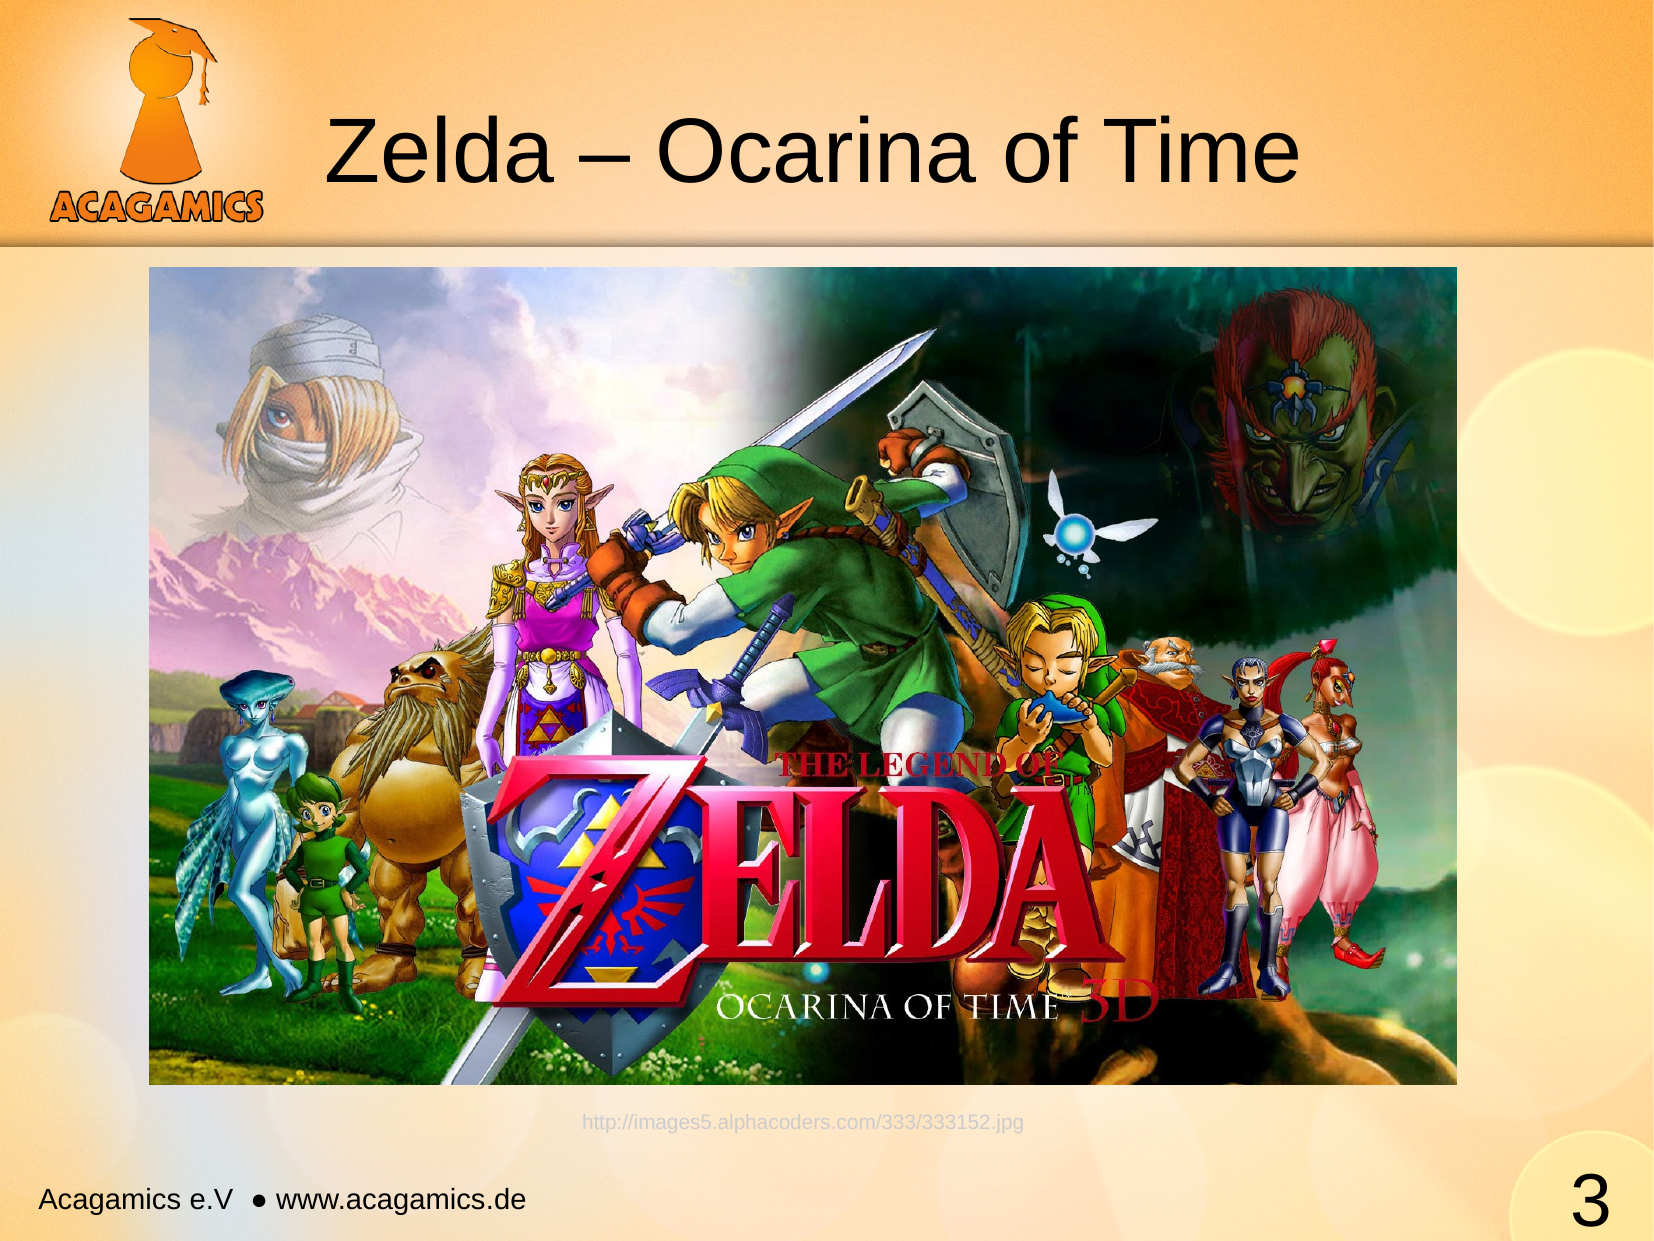

# Zelda – Ocarina of Time
http://images5.alphacoders.com/333/333152.jpg